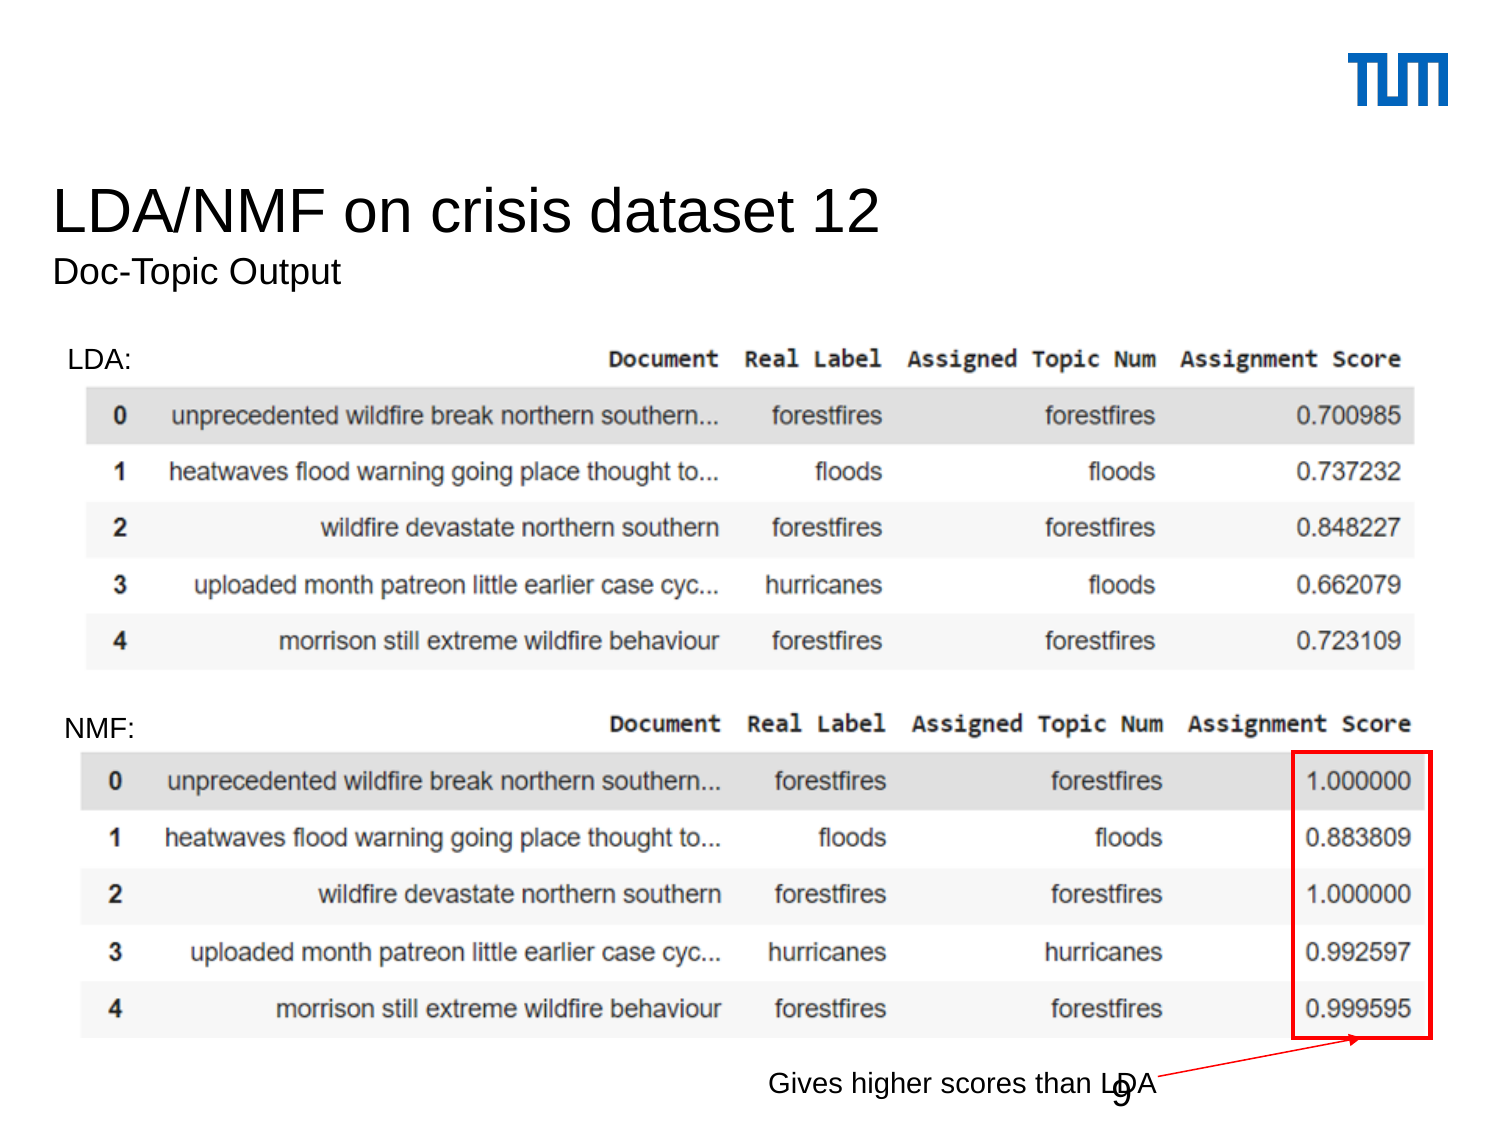

LDA/NMF on crisis dataset 12
Doc-Topic Output
LDA:
NMF:
Gives higher scores than LDA